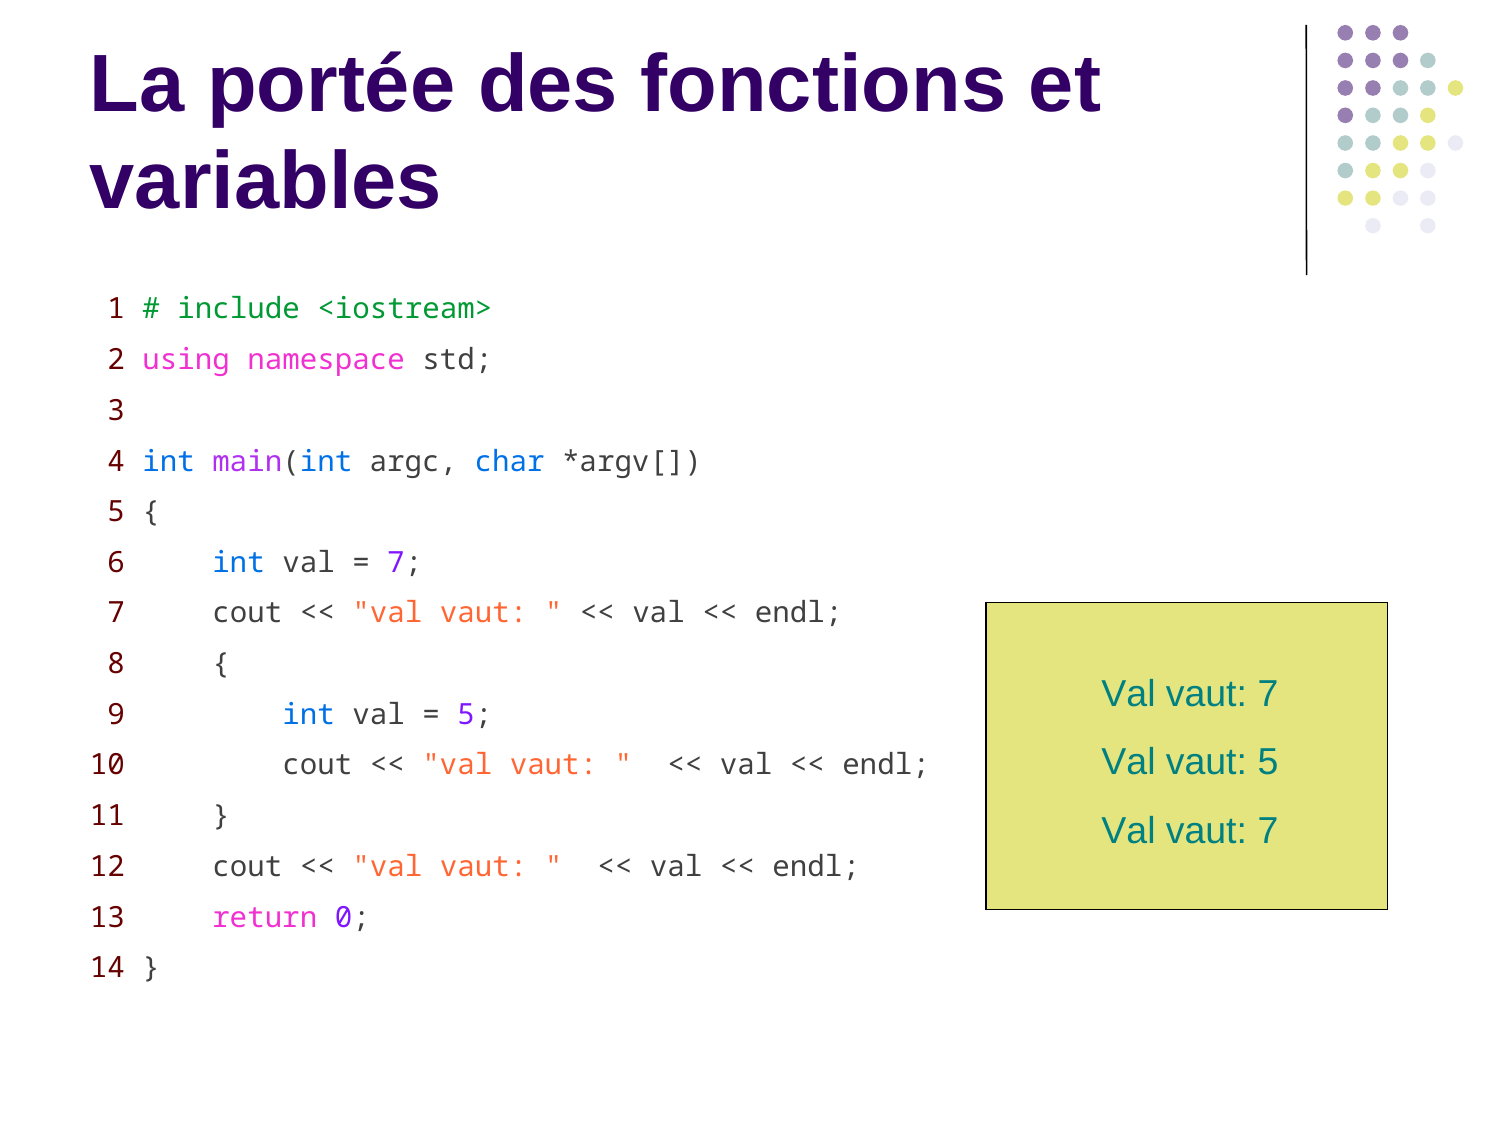

# La portée des fonctions et variables
 1 # include <iostream>
 2 using namespace std;
 3
 4 int main(int argc, char *argv[])
 5 {
 6 int val = 7;
 7 cout << "val vaut: " << val << endl;
 8 {
 9 int val = 5;
10 cout << "val vaut: " << val << endl;
11 }
12 cout << "val vaut: " << val << endl;
13 return 0;
14 }
Val vaut: 7
Val vaut: 5
Val vaut: 7